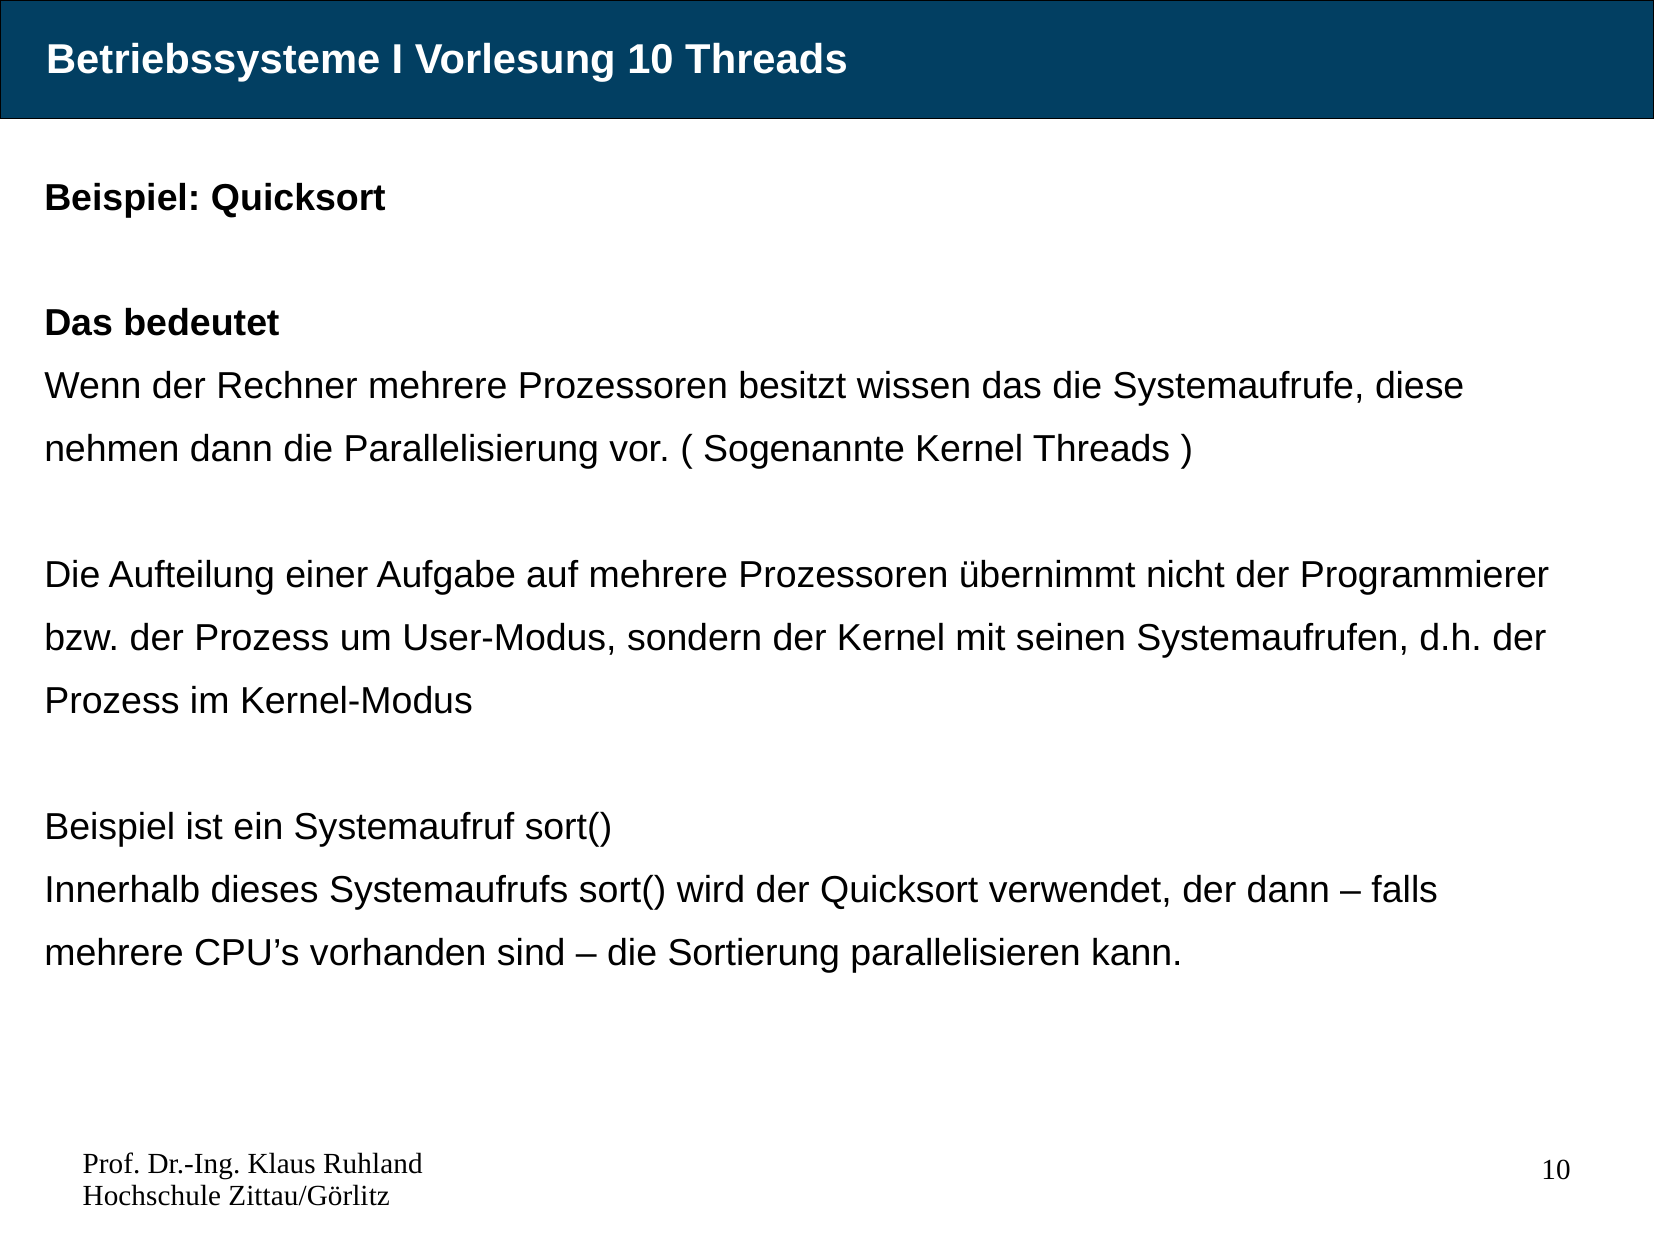

Beispiel: Quicksort
Das bedeutet
Wenn der Rechner mehrere Prozessoren besitzt wissen das die Systemaufrufe, diese nehmen dann die Parallelisierung vor. ( Sogenannte Kernel Threads )
Die Aufteilung einer Aufgabe auf mehrere Prozessoren übernimmt nicht der Programmierer bzw. der Prozess um User-Modus, sondern der Kernel mit seinen Systemaufrufen, d.h. der Prozess im Kernel-Modus
Beispiel ist ein Systemaufruf sort()
Innerhalb dieses Systemaufrufs sort() wird der Quicksort verwendet, der dann – falls mehrere CPU’s vorhanden sind – die Sortierung parallelisieren kann.
10